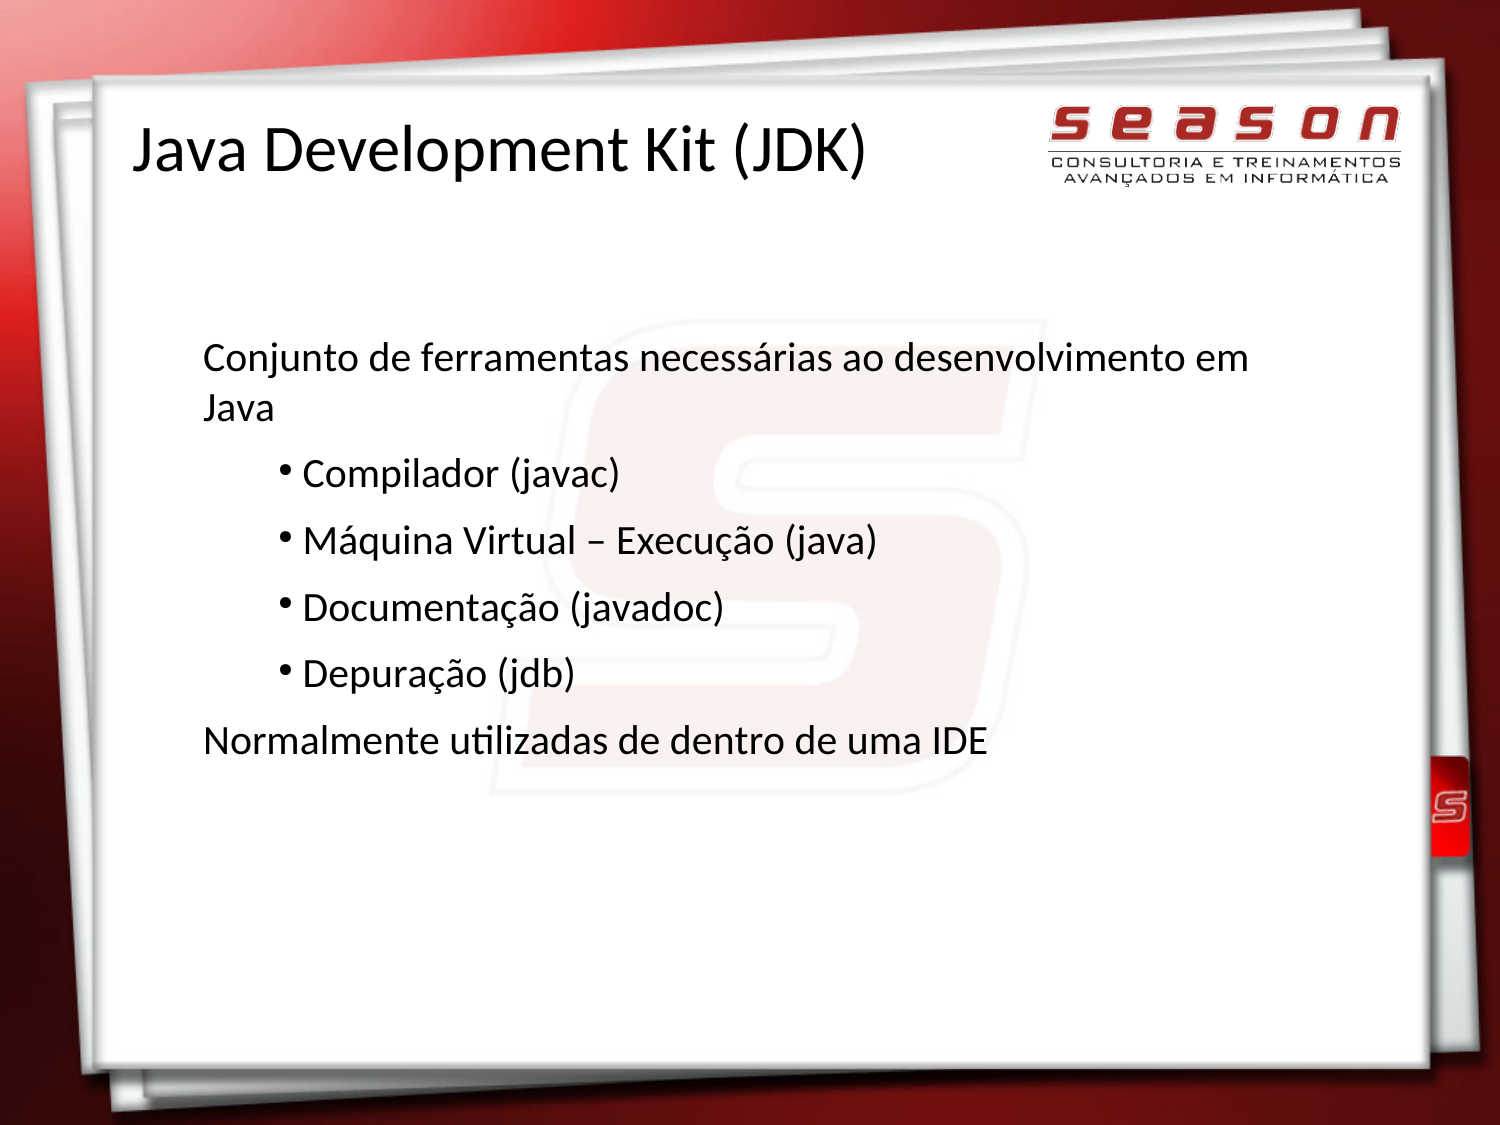

# Java Development Kit (JDK)
Conjunto de ferramentas necessárias ao desenvolvimento em Java
 Compilador (javac)
 Máquina Virtual – Execução (java)
 Documentação (javadoc)
 Depuração (jdb)
Normalmente utilizadas de dentro de uma IDE